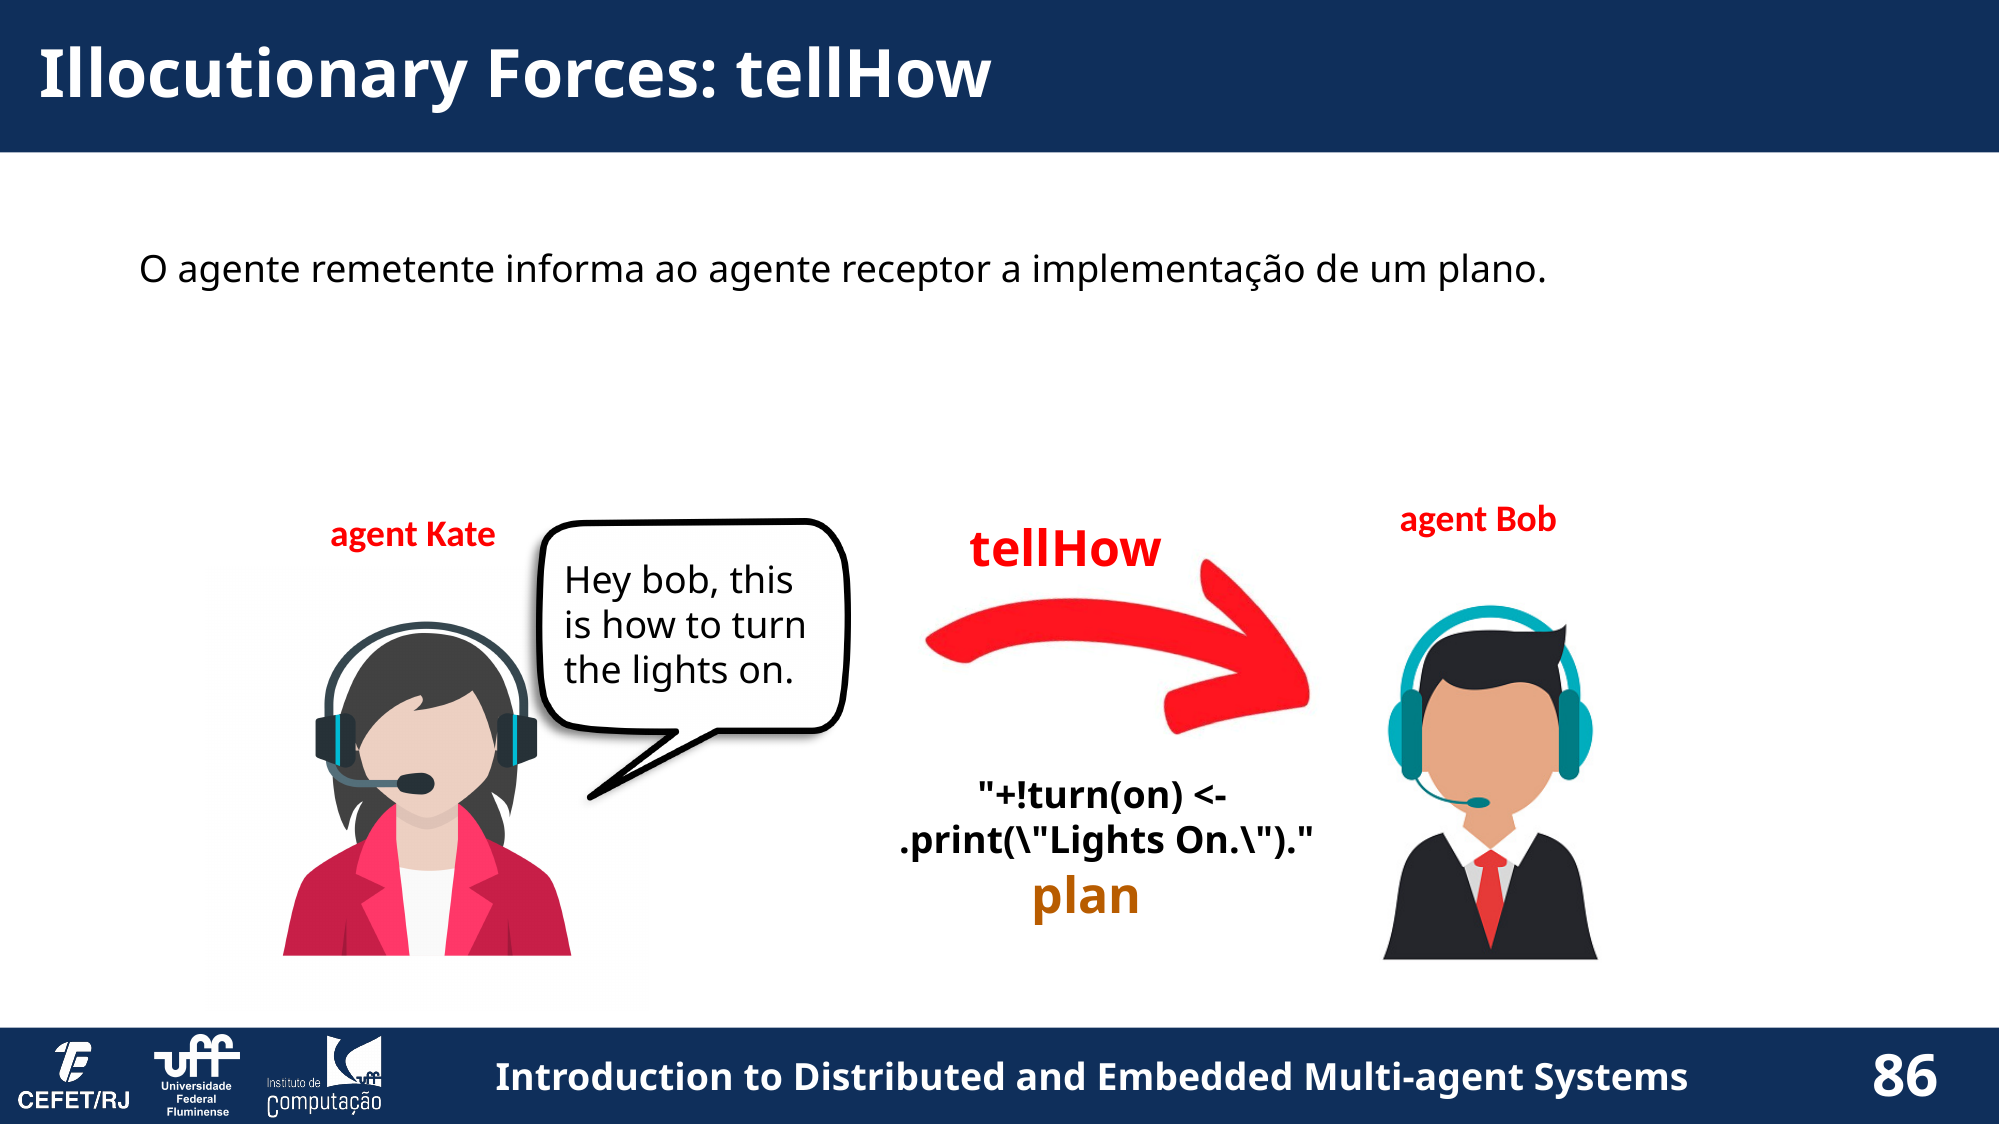

Illocutionary Forces: tellHow
O agente remetente informa ao agente receptor a implementação de um plano.
agent Bob
agent Kate
tellHow
Hey bob, this is how to turn the lights on.
"+!turn(on) <-
.print(\"Lights On.\")."
plan